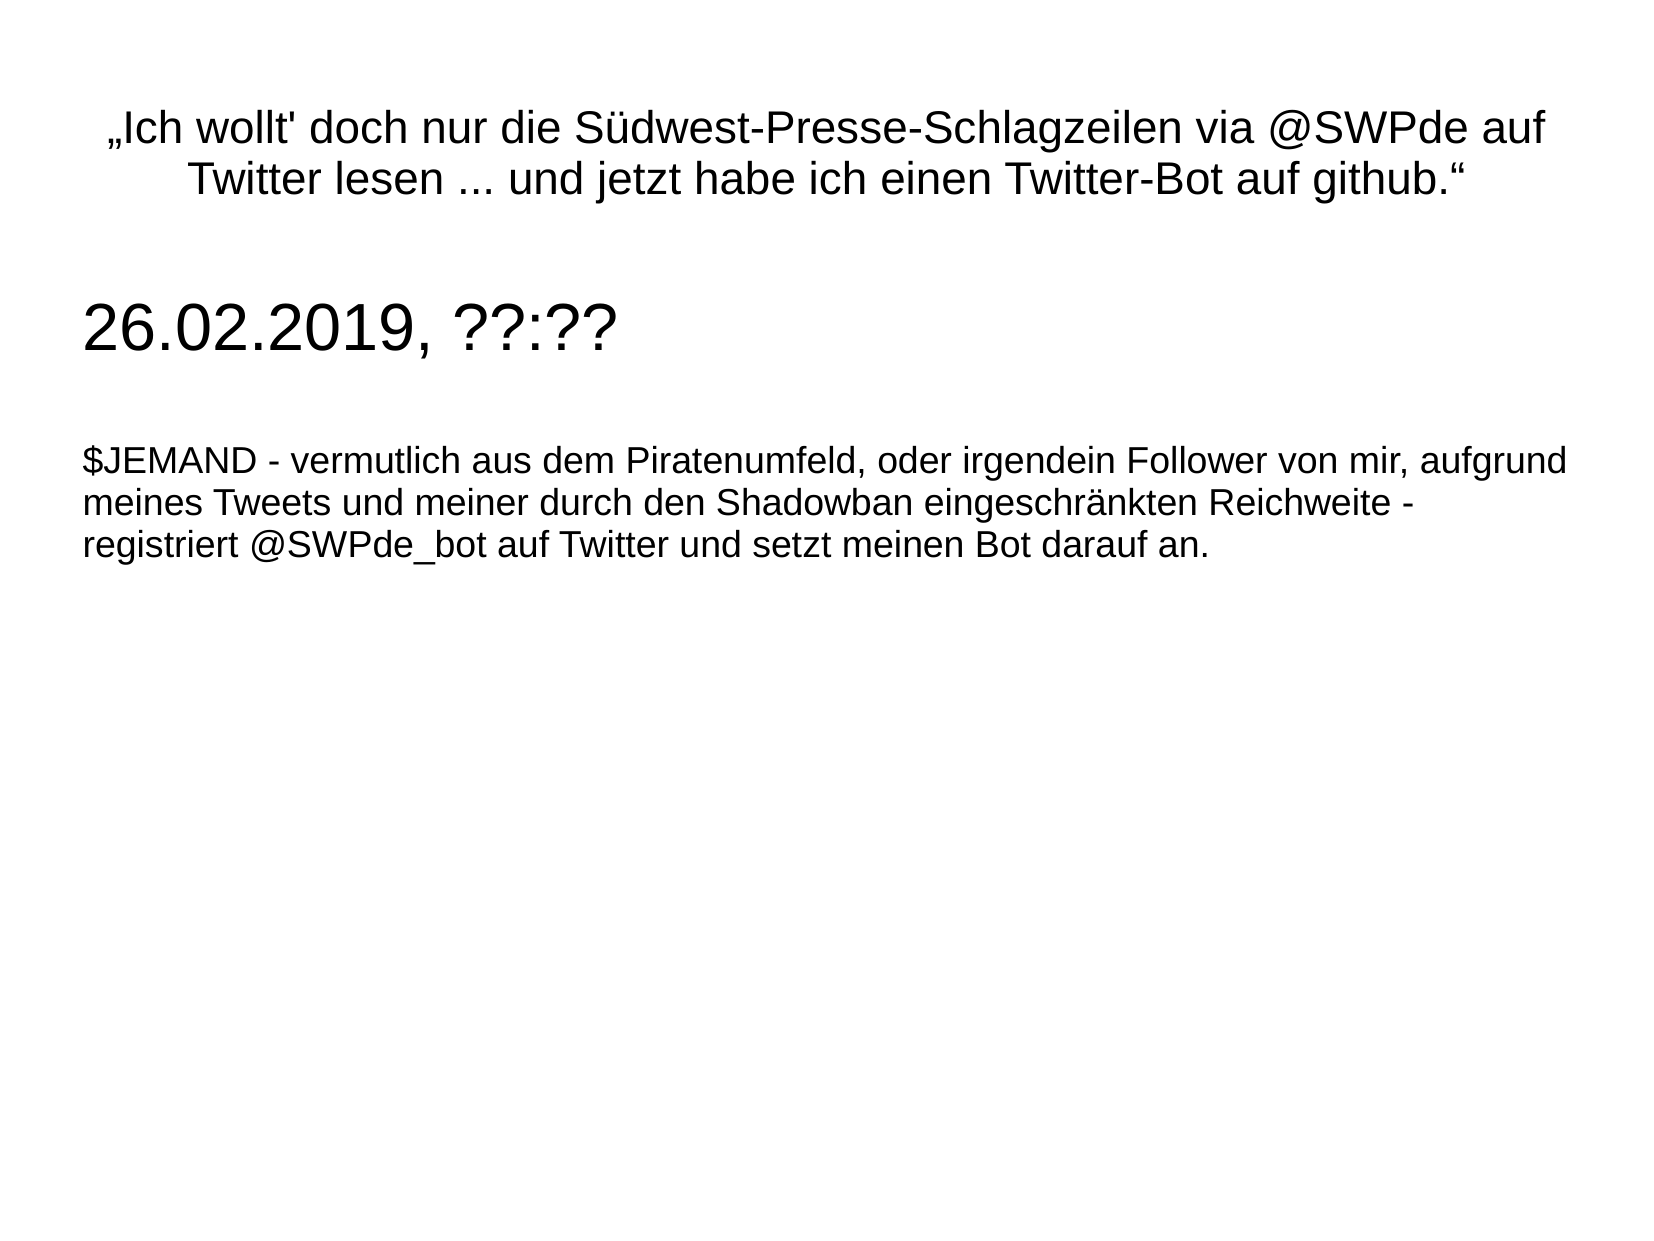

# „Ich wollt' doch nur die Südwest-Presse-Schlagzeilen via @SWPde auf Twitter lesen ... und jetzt habe ich einen Twitter-Bot auf github.“
26.02.2019, ??:??
$JEMAND - vermutlich aus dem Piratenumfeld, oder irgendein Follower von mir, aufgrund meines Tweets und meiner durch den Shadowban eingeschränkten Reichweite - registriert @SWPde_bot auf Twitter und setzt meinen Bot darauf an.